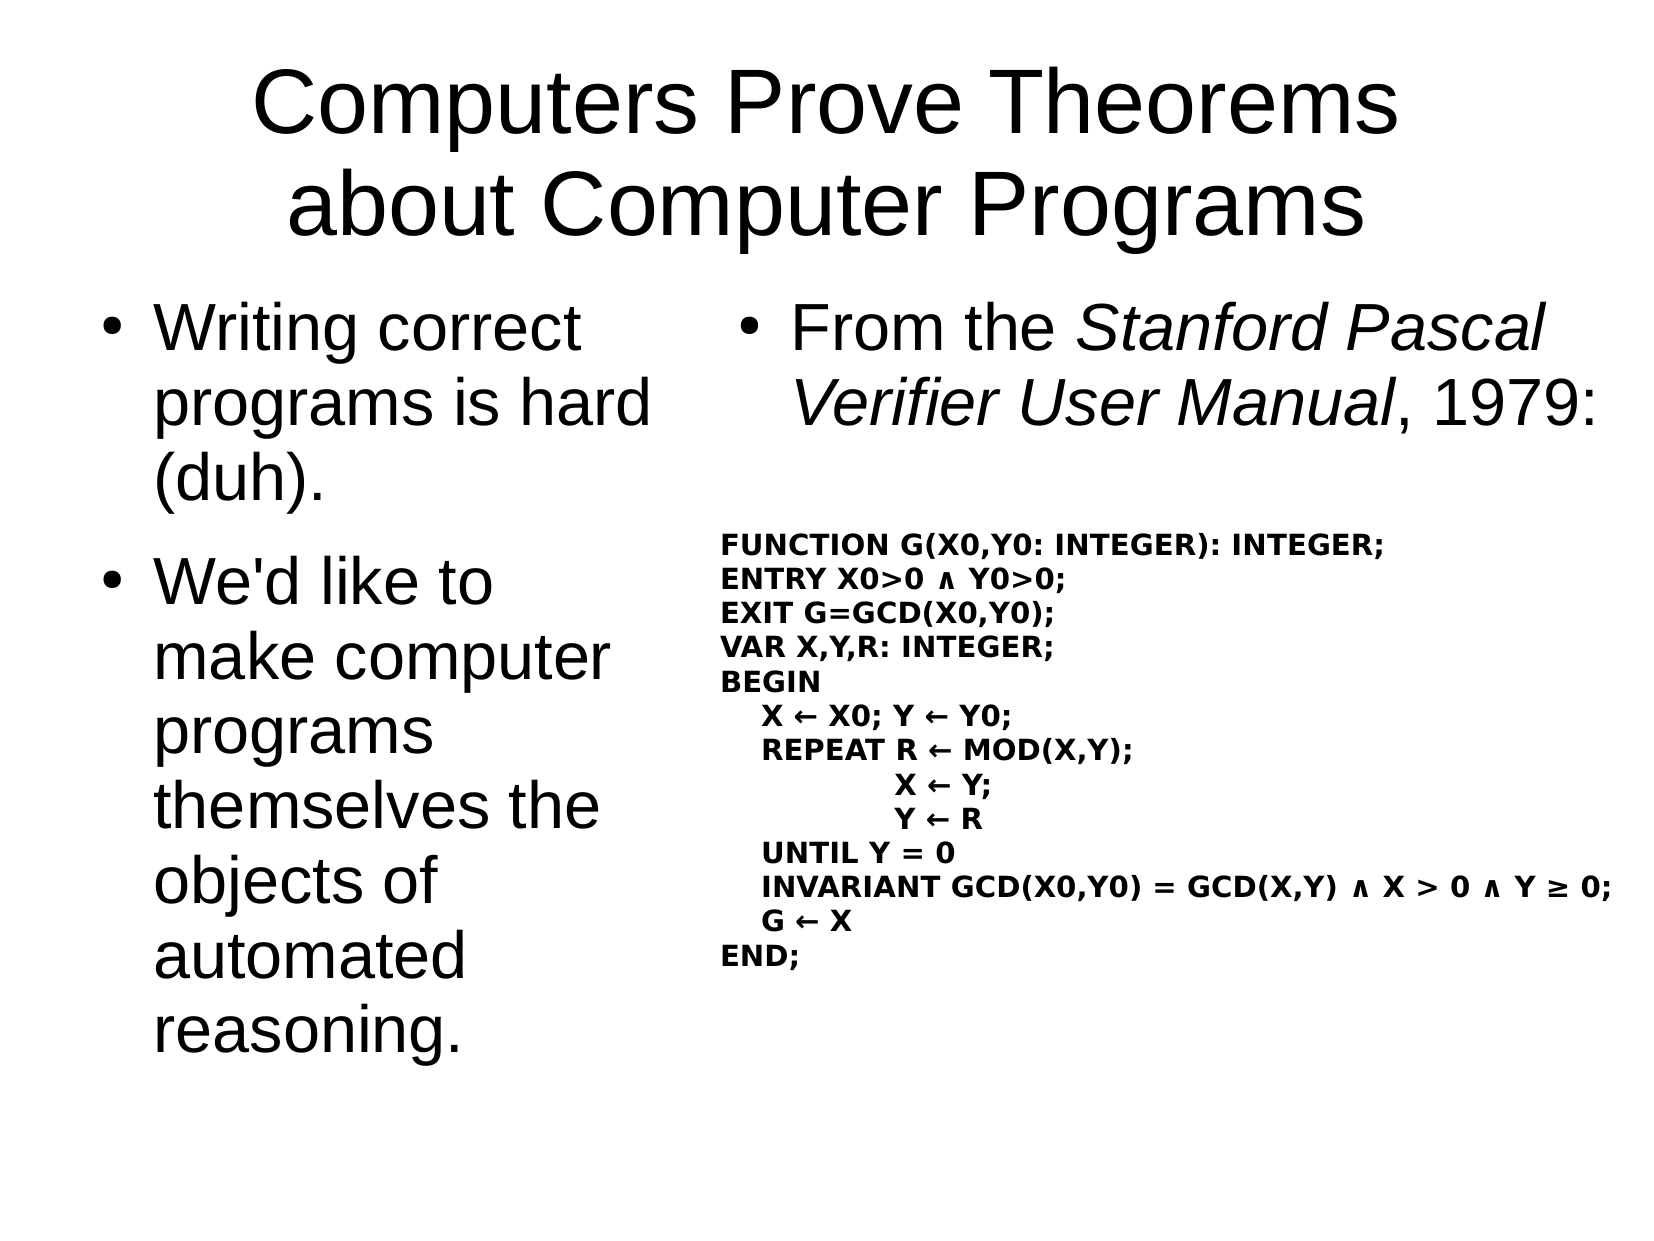

# Computers Prove Theorems about Computer Programs
Writing correct programs is hard (duh).
We'd like to make computer programs themselves the objects of automated reasoning.
From the Stanford Pascal Verifier User Manual, 1979:
FUNCTION G(X0,Y0: INTEGER): INTEGER;
ENTRY X0>0 ∧ Y0>0;
EXIT G=GCD(X0,Y0);
VAR X,Y,R: INTEGER;
BEGIN
 X ← X0; Y ← Y0;
 REPEAT R ← MOD(X,Y);
 X ← Y;
 Y ← R
 UNTIL Y = 0
 INVARIANT GCD(X0,Y0) = GCD(X,Y) ∧ X > 0 ∧ Y ≥ 0;
 G ← X
END;